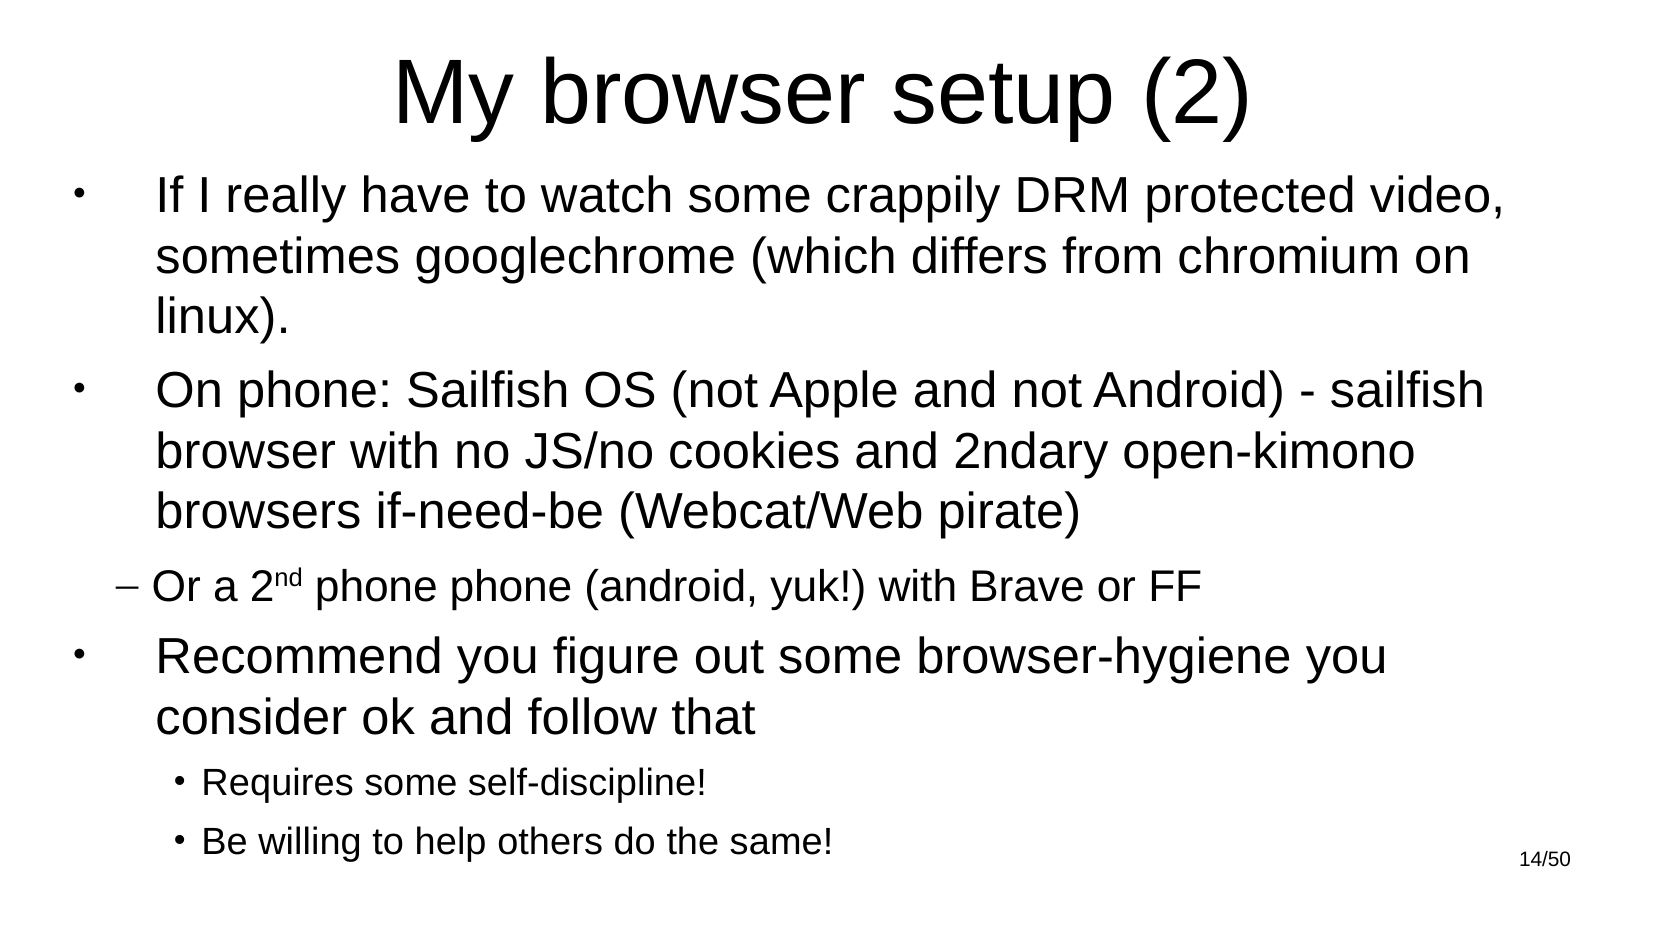

# My browser setup (2)
If I really have to watch some crappily DRM protected video, sometimes googlechrome (which differs from chromium on linux).
On phone: Sailfish OS (not Apple and not Android) - sailfish browser with no JS/no cookies and 2ndary open-kimono browsers if-need-be (Webcat/Web pirate)
Or a 2nd phone phone (android, yuk!) with Brave or FF
Recommend you figure out some browser-hygiene you consider ok and follow that
Requires some self-discipline!
Be willing to help others do the same!
14